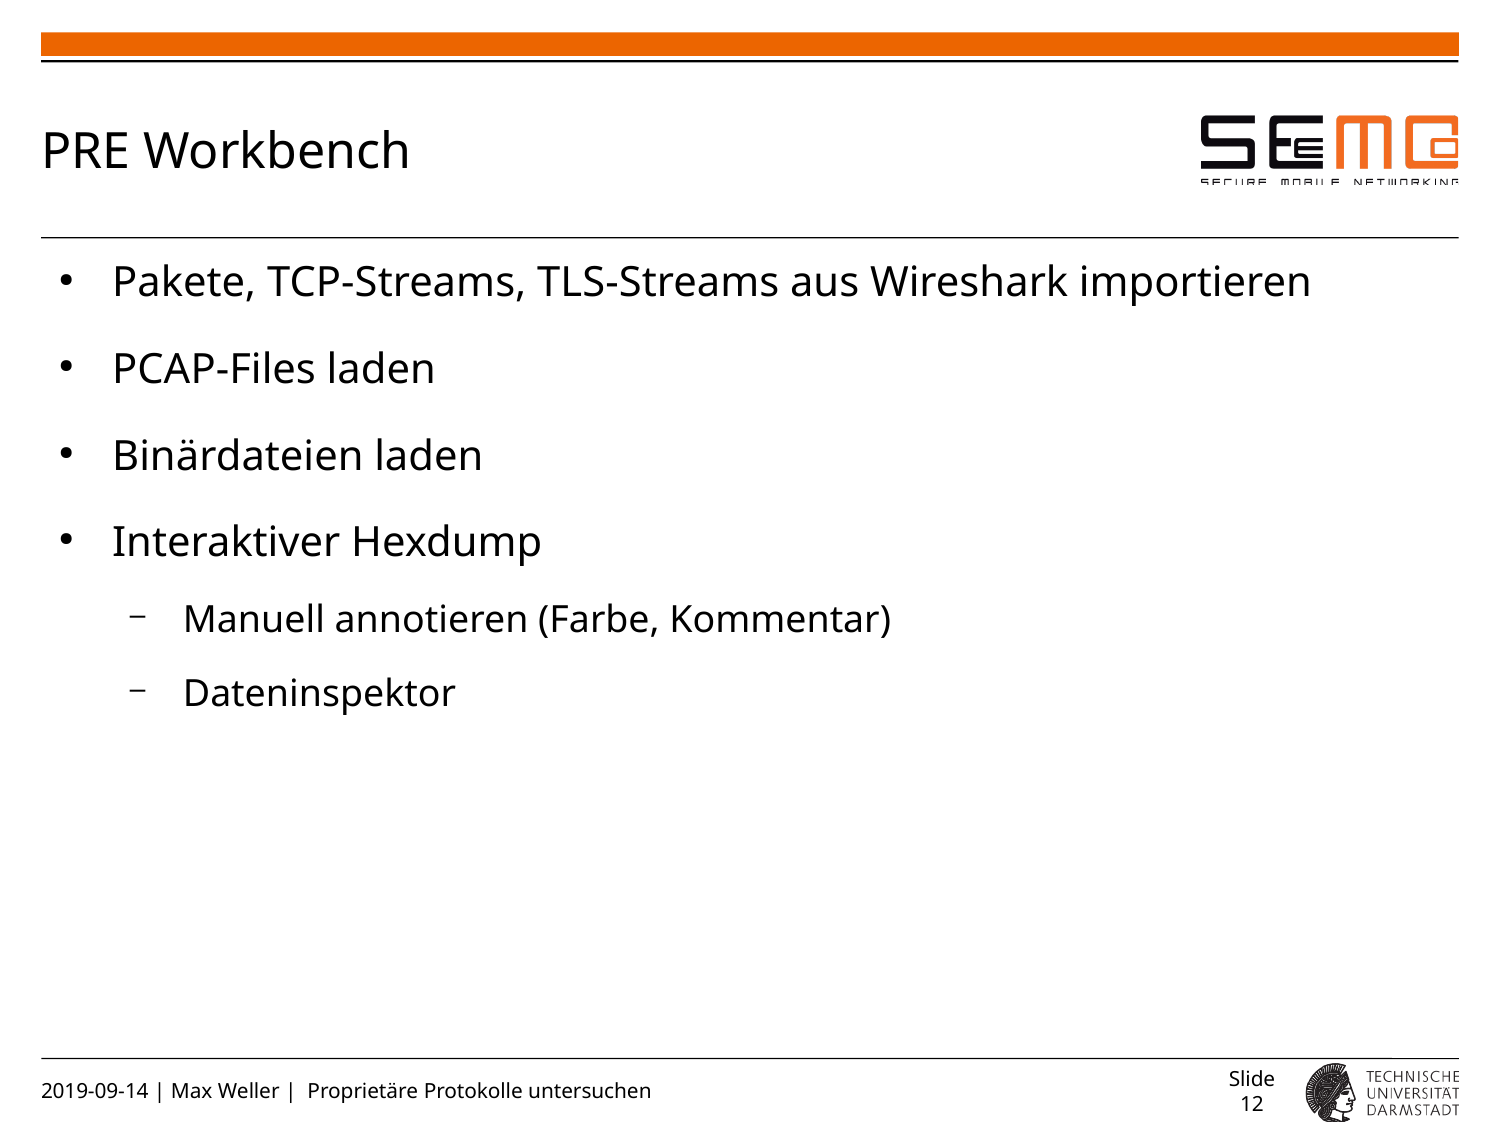

# PRE Workbench
Pakete, TCP-Streams, TLS-Streams aus Wireshark importieren
PCAP-Files laden
Binärdateien laden
Interaktiver Hexdump
Manuell annotieren (Farbe, Kommentar)
Dateninspektor